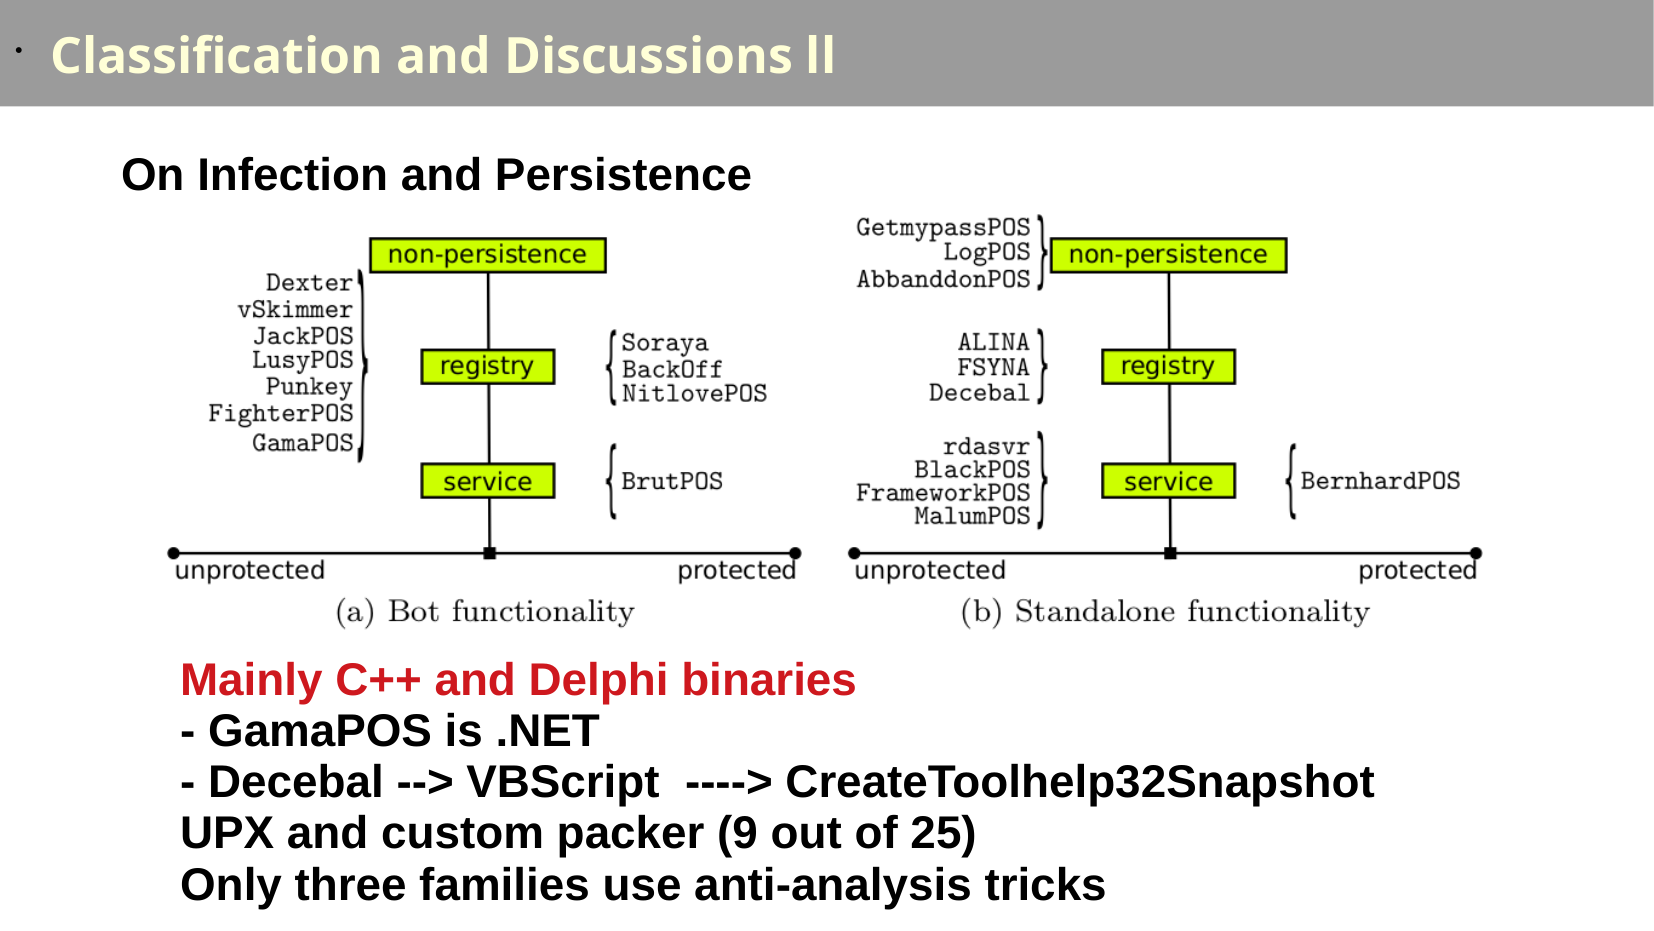

# Classification and Discussions ll
On Infection and Persistence
Mainly C++ and Delphi binaries
- GamaPOS is .NET
- Decebal --> VBScript ----> CreateToolhelp32Snapshot
UPX and custom packer (9 out of 25)
Only three families use anti-analysis tricks